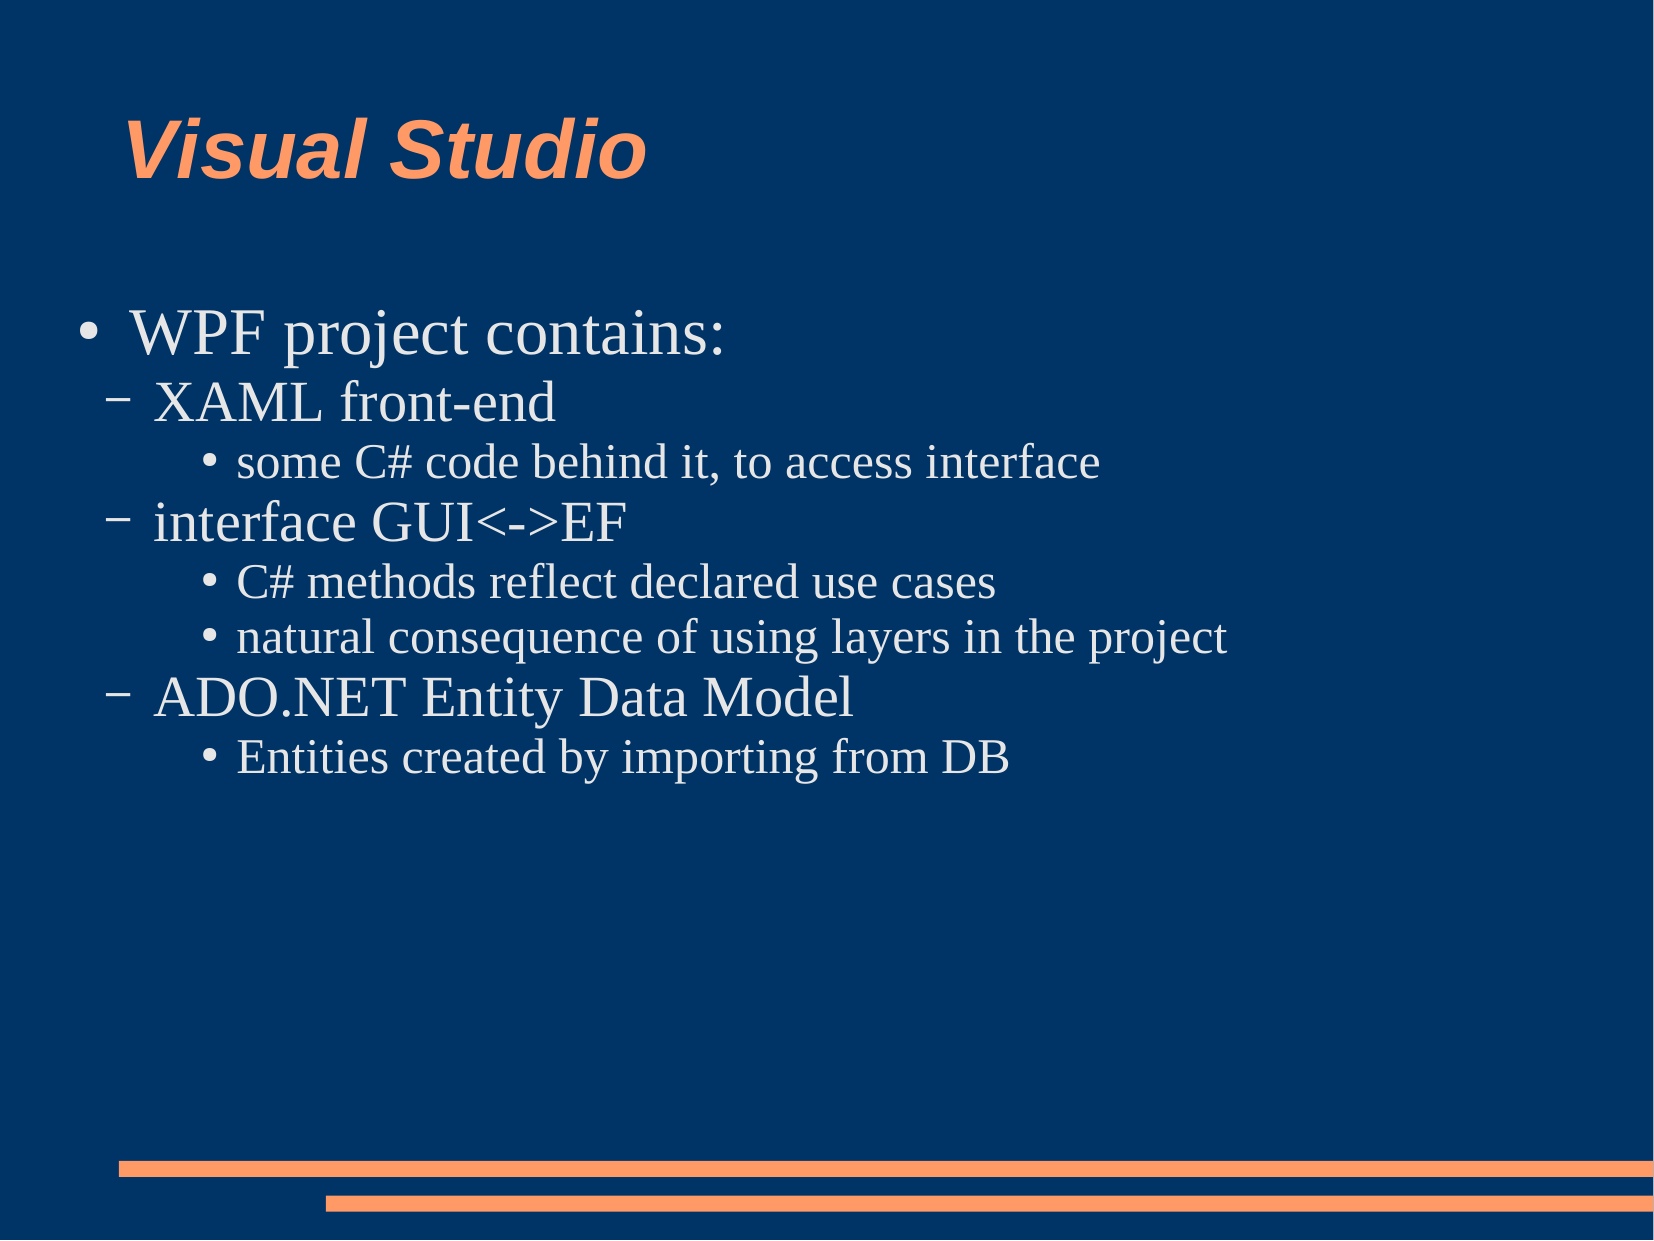

# Visual Studio
WPF project contains:
XAML front-end
some C# code behind it, to access interface
interface GUI<->EF
C# methods reflect declared use cases
natural consequence of using layers in the project
ADO.NET Entity Data Model
Entities created by importing from DB